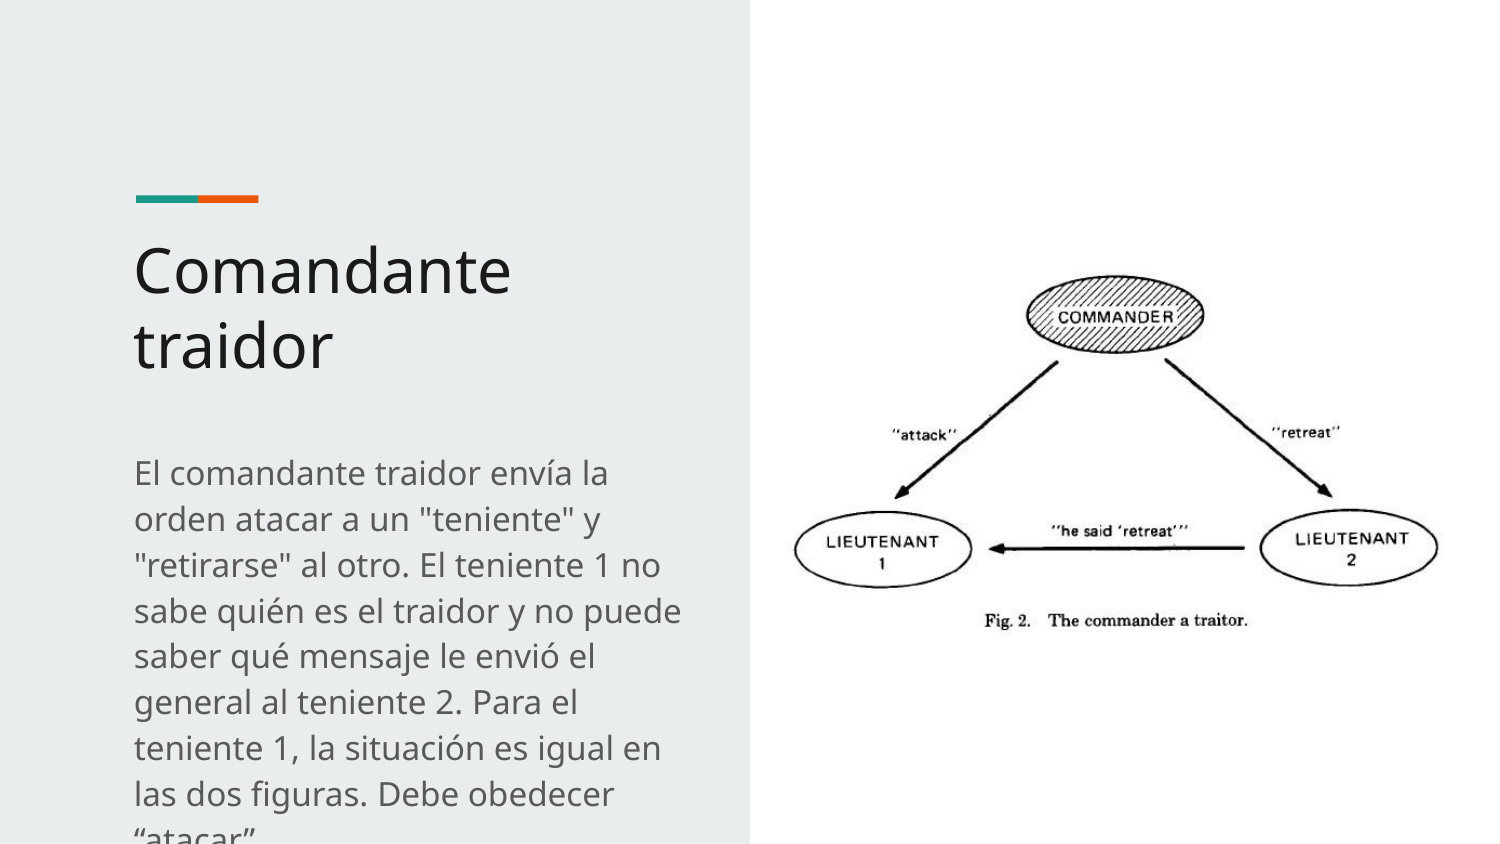

# Comandante traidor
El comandante traidor envía la orden atacar a un "teniente" y "retirarse" al otro. El teniente 1 no sabe quién es el traidor y no puede saber qué mensaje le envió el general al teniente 2. Para el teniente 1, la situación es igual en las dos figuras. Debe obedecer “atacar”.
=> viola IC1